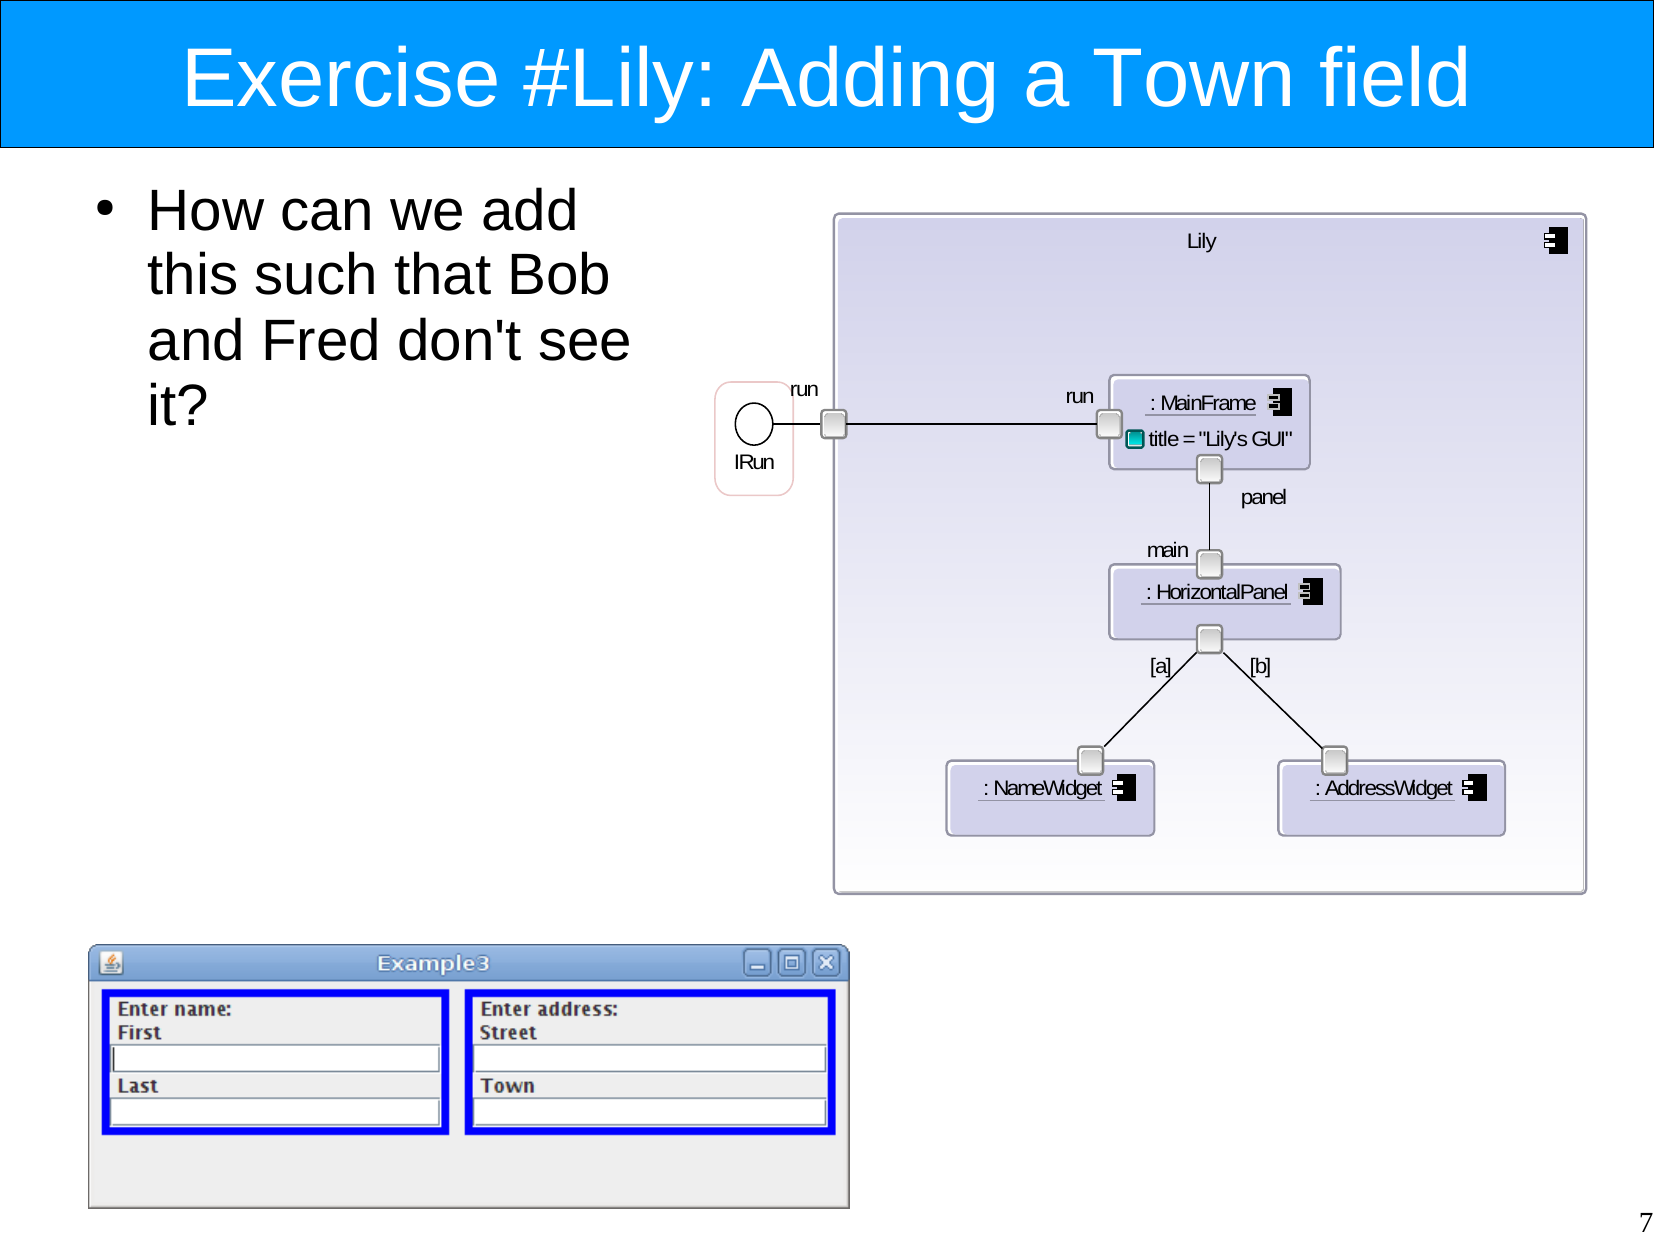

# Exercise #Lily: Adding a Town field
How can we add this such that Bob and Fred don't see it?
7